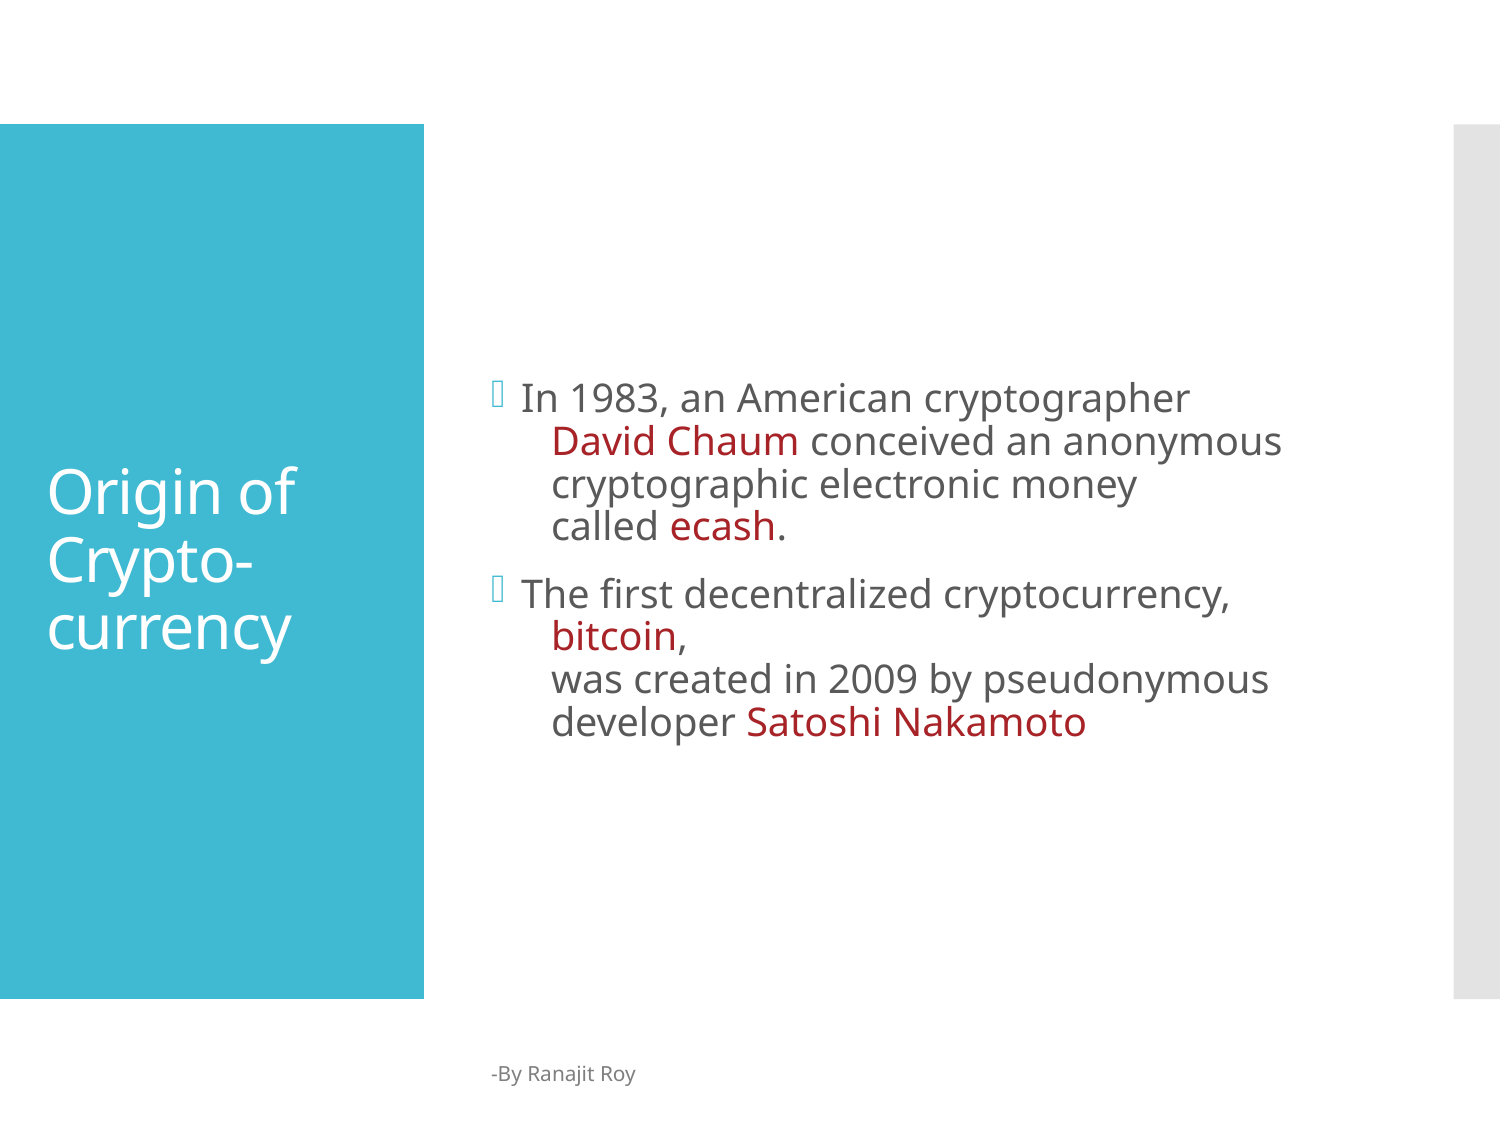

In 1983, an American cryptographer
David Chaum conceived an anonymous cryptographic electronic money called ecash.
The first decentralized cryptocurrency, bitcoin,
was created in 2009 by pseudonymous
developer Satoshi Nakamoto
# Origin of Crypto-currency
-By Ranajit Roy